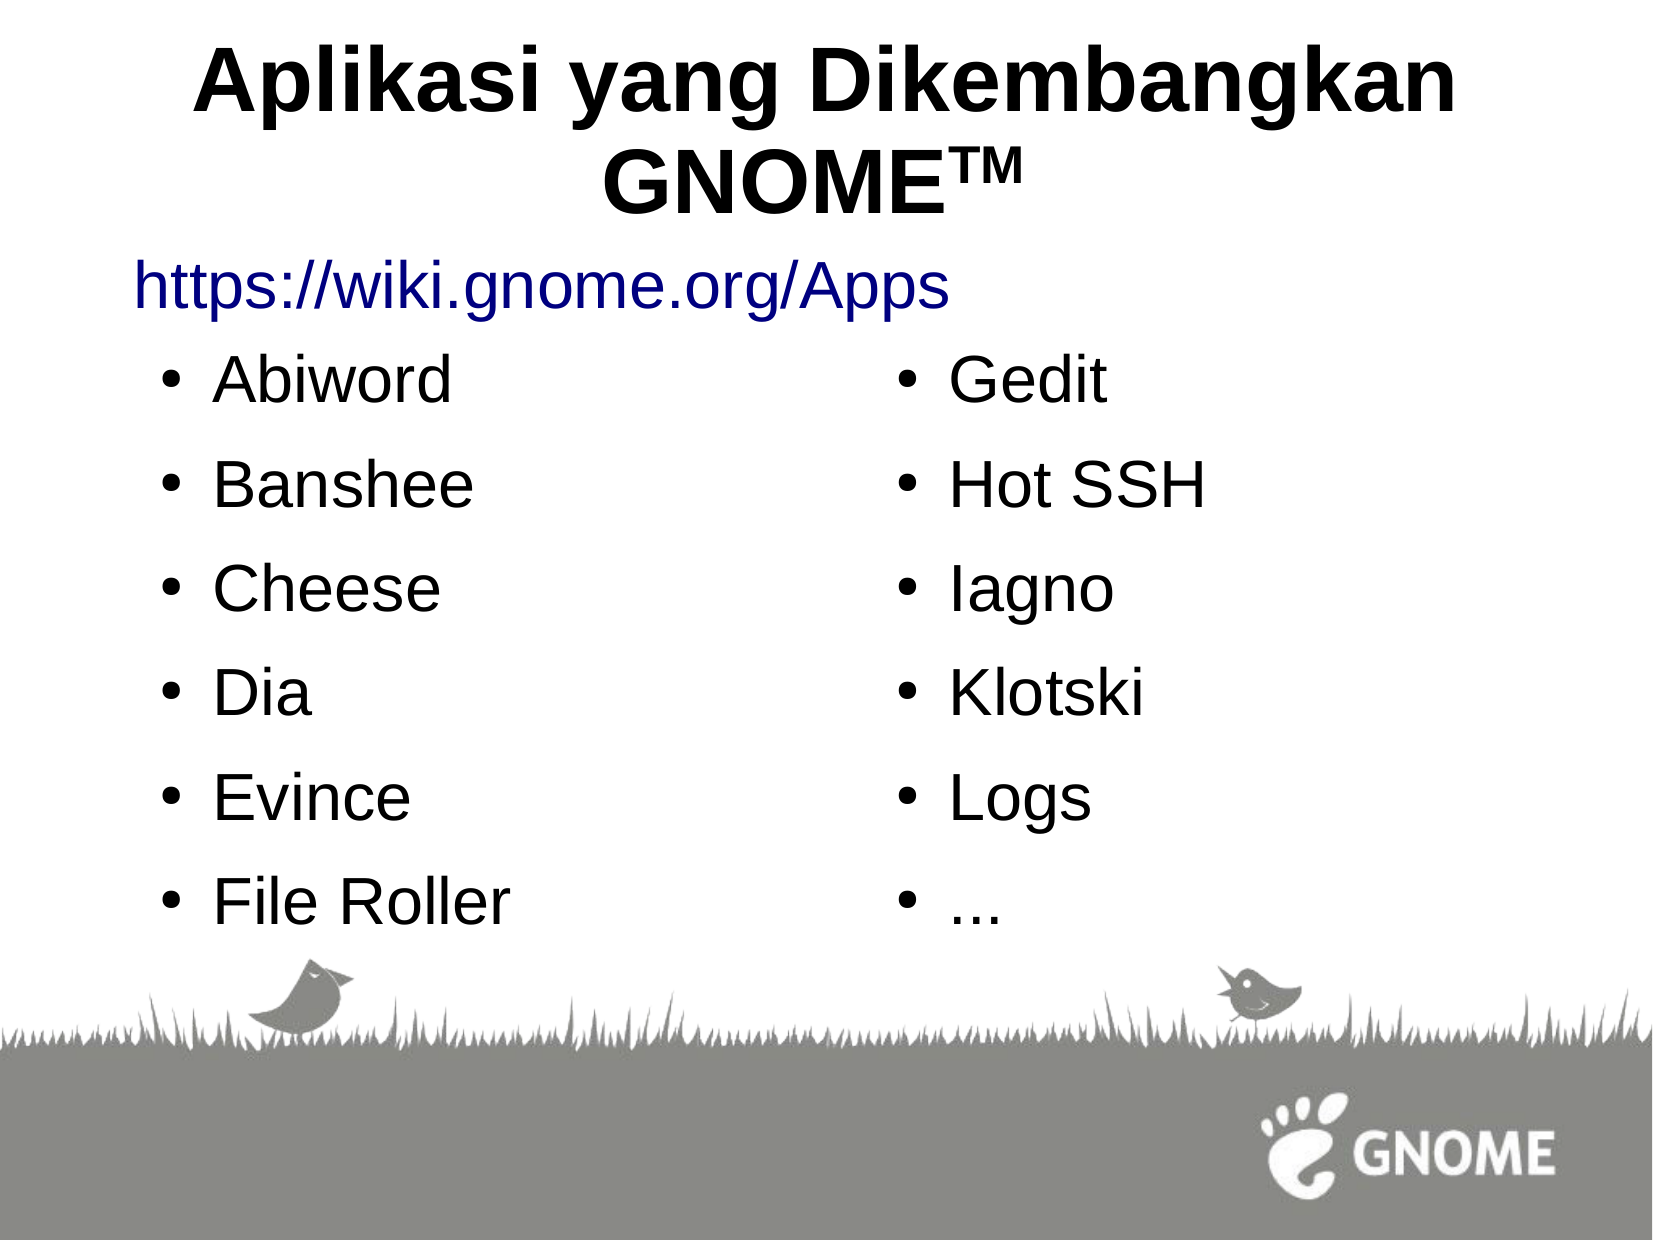

# Aplikasi yang Dikembangkan GNOMETM
https://wiki.gnome.org/Apps
Abiword
Banshee
Cheese
Dia
Evince
File Roller
Gedit
Hot SSH
Iagno
Klotski
Logs
...